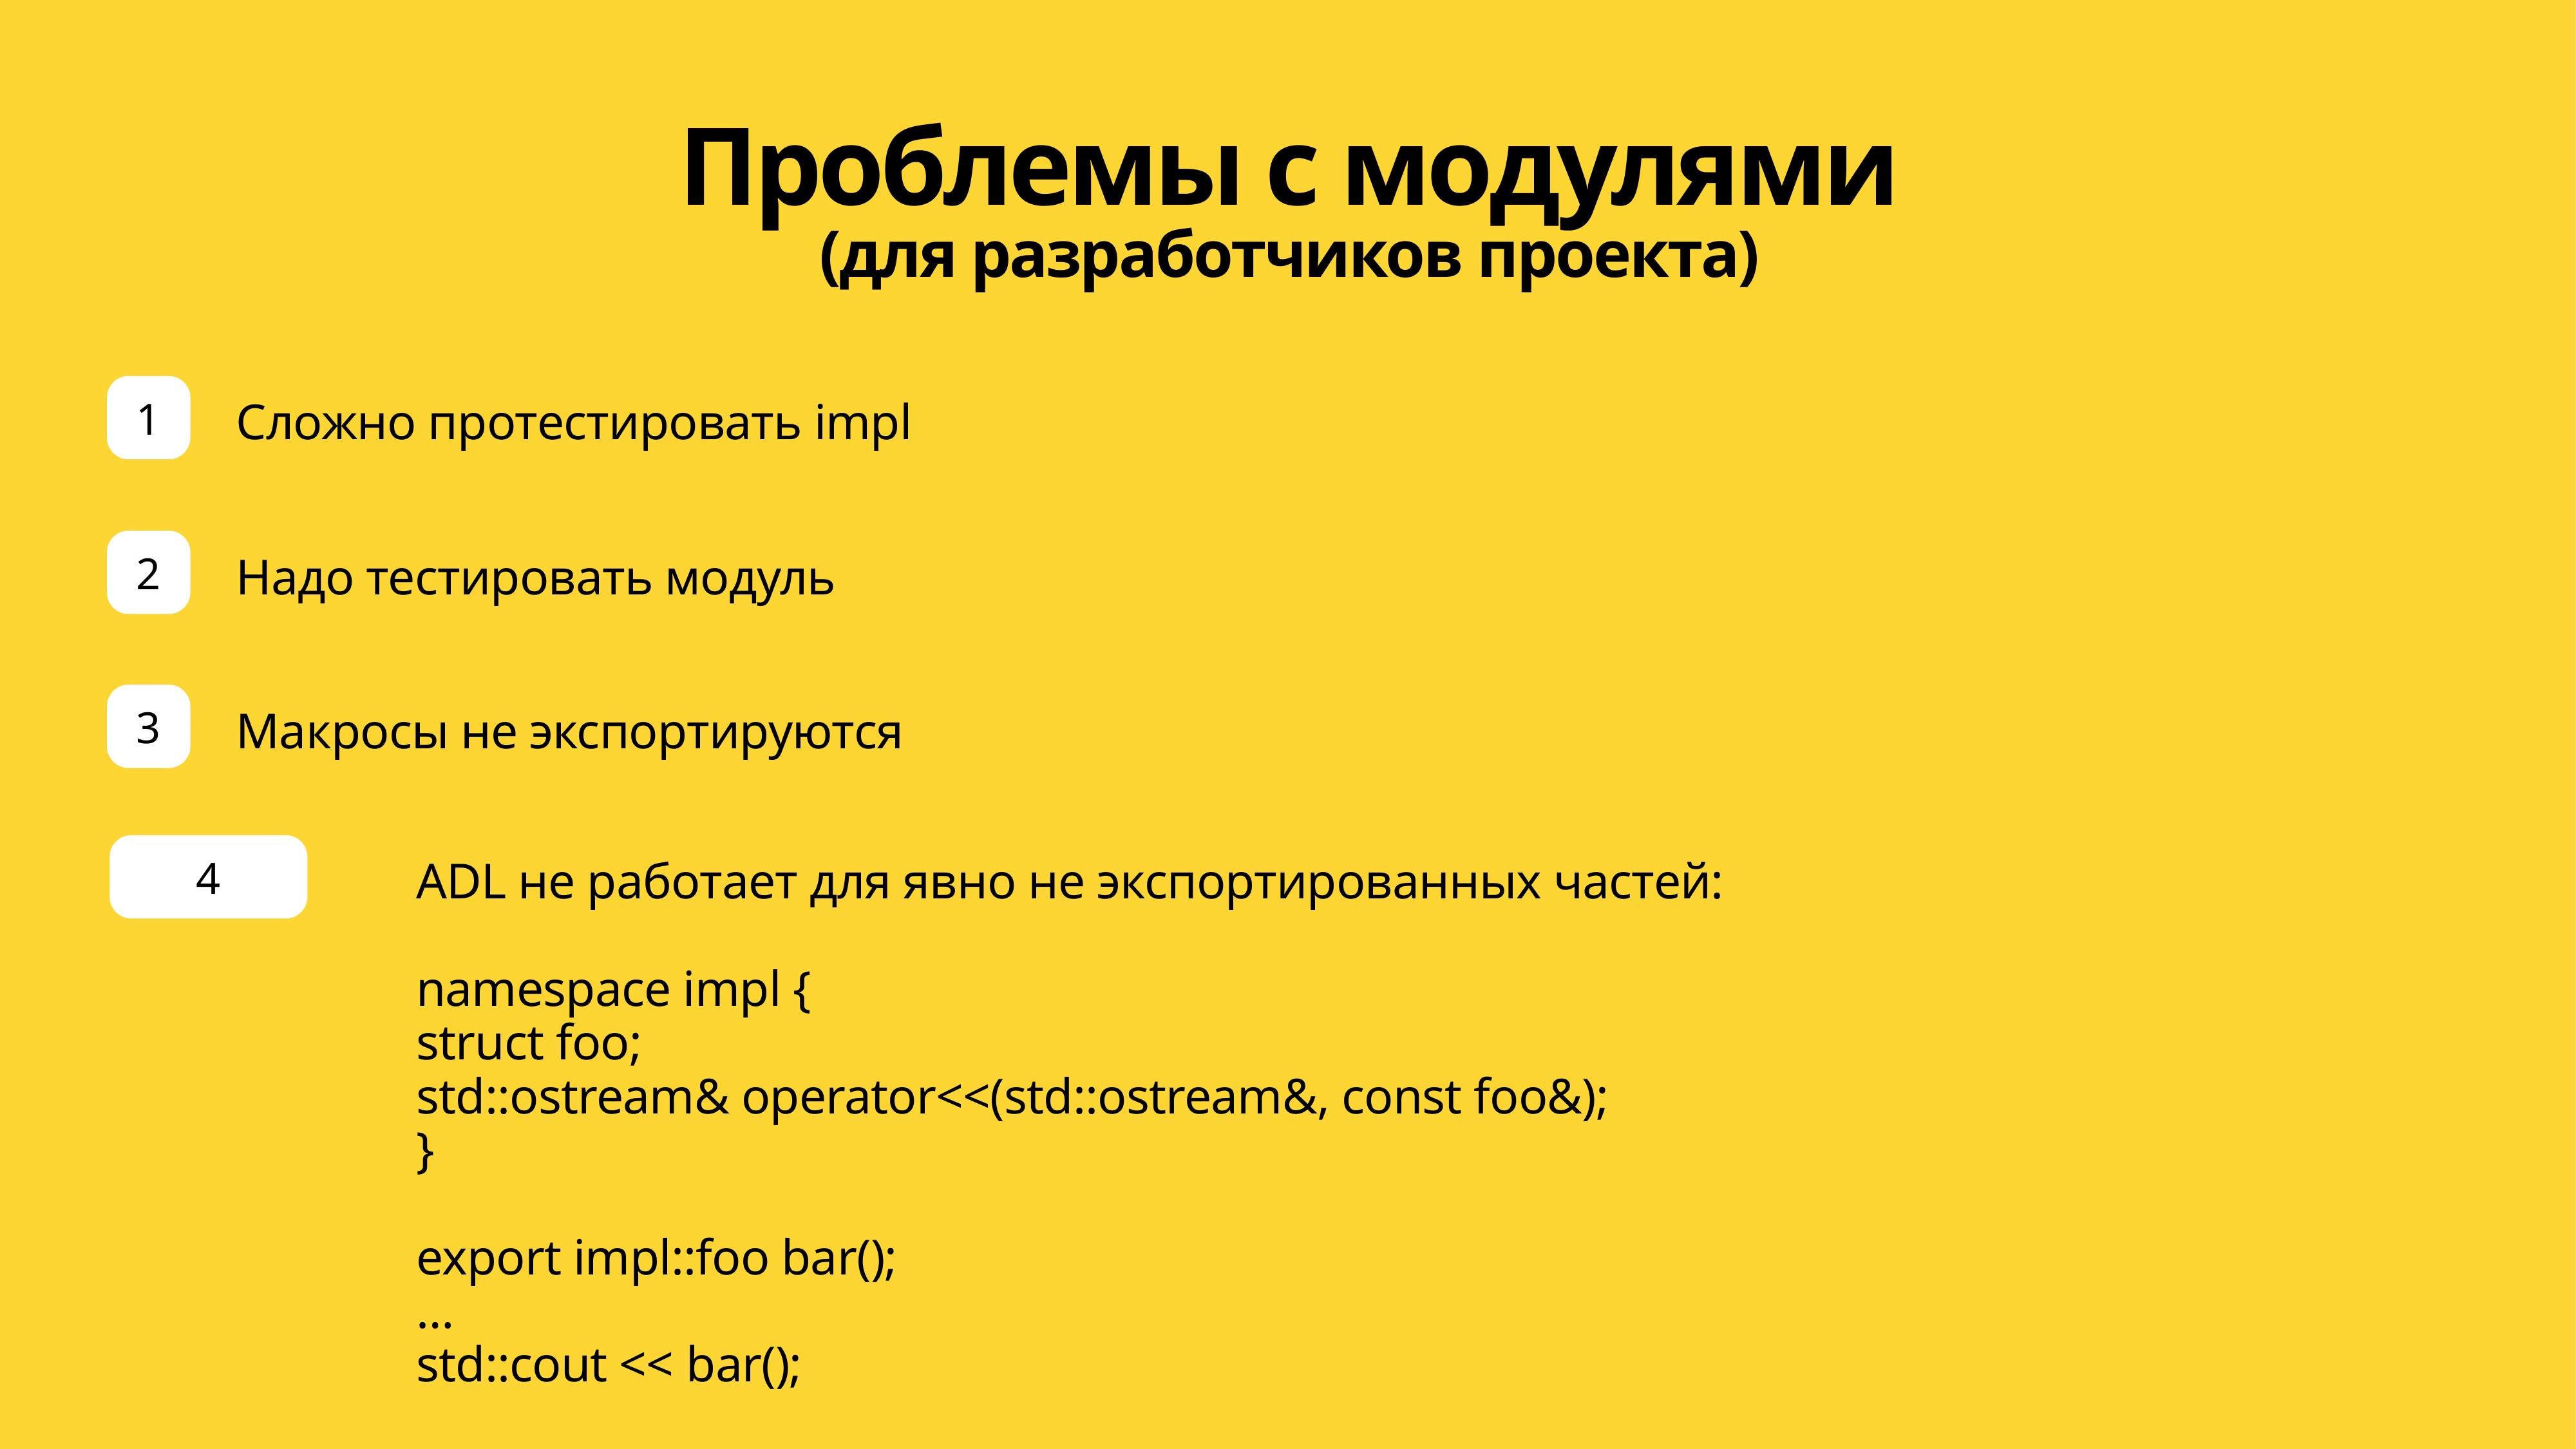

Проблемы с модулями
# (для разработчиков проекта)
1
Сложно протестировать impl
2
Надо тестировать модуль
3
Макросы не экспортируются
4
ADL не работает для явно не экспортированных частей:
namespace impl {
struct foo;
std::ostream& operator<<(std::ostream&, const foo&);
}
export impl::foo bar();
…
std::cout << bar();